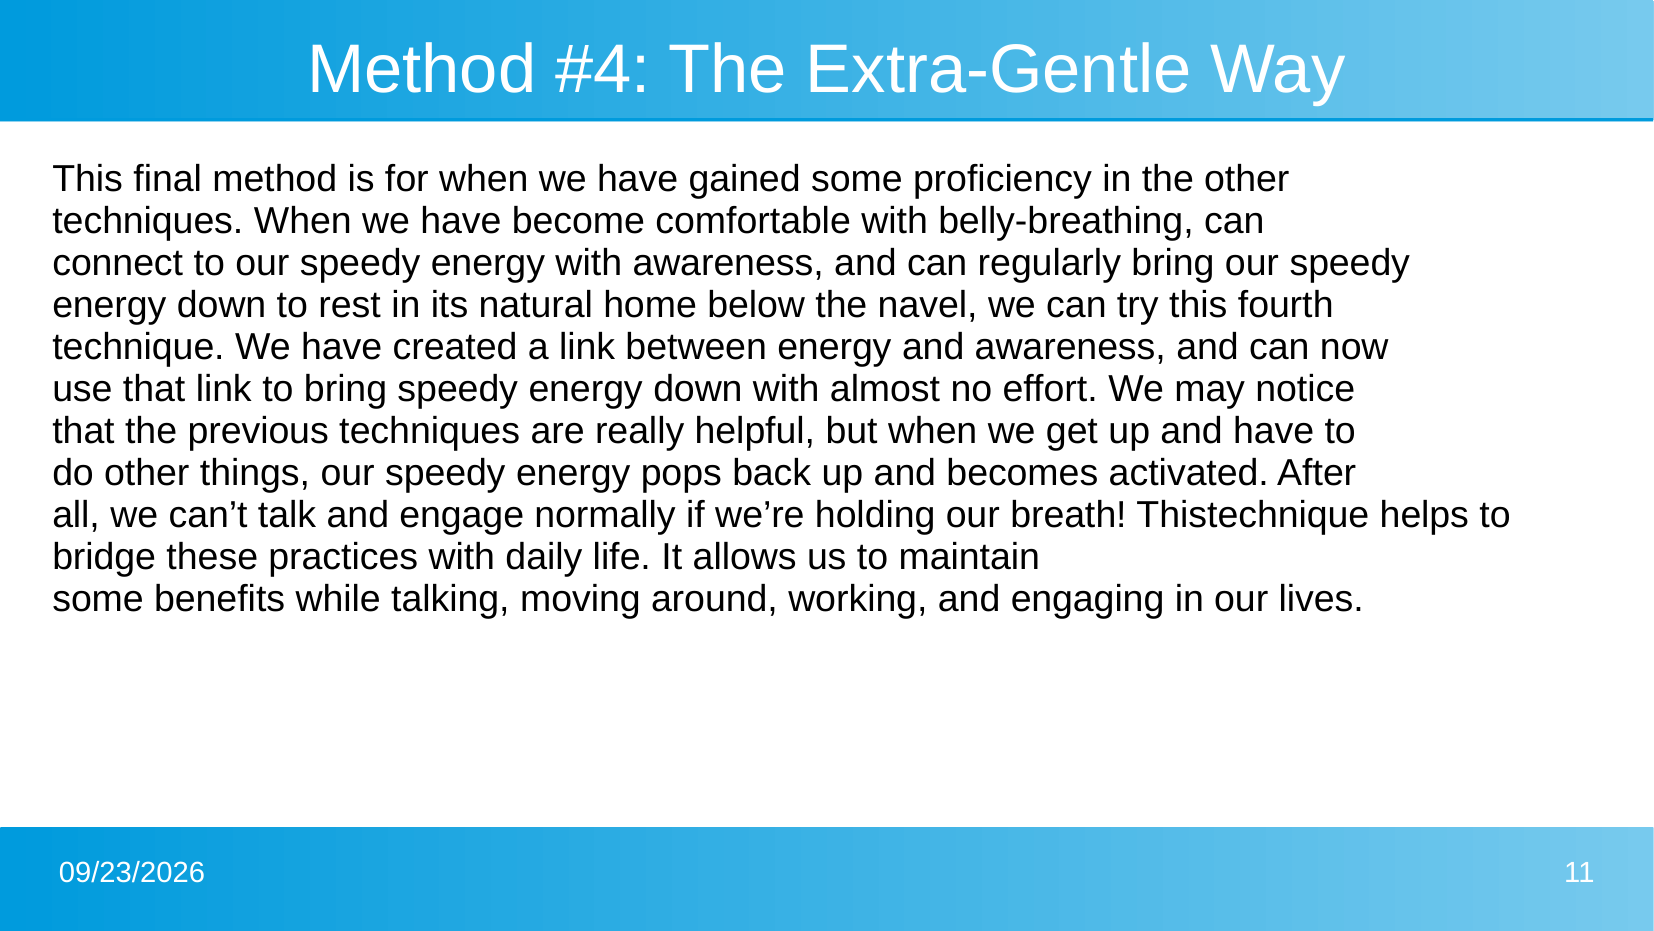

# Method #4: The Extra-Gentle Way
This final method is for when we have gained some proficiency in the other
techniques. When we have become comfortable with belly-breathing, can
connect to our speedy energy with awareness, and can regularly bring our speedy
energy down to rest in its natural home below the navel, we can try this fourth
technique. We have created a link between energy and awareness, and can now
use that link to bring speedy energy down with almost no effort. We may notice
that the previous techniques are really helpful, but when we get up and have to
do other things, our speedy energy pops back up and becomes activated. After
all, we can’t talk and engage normally if we’re holding our breath! Thistechnique helps to bridge these practices with daily life. It allows us to maintain
some benefits while talking, moving around, working, and engaging in our lives.
11